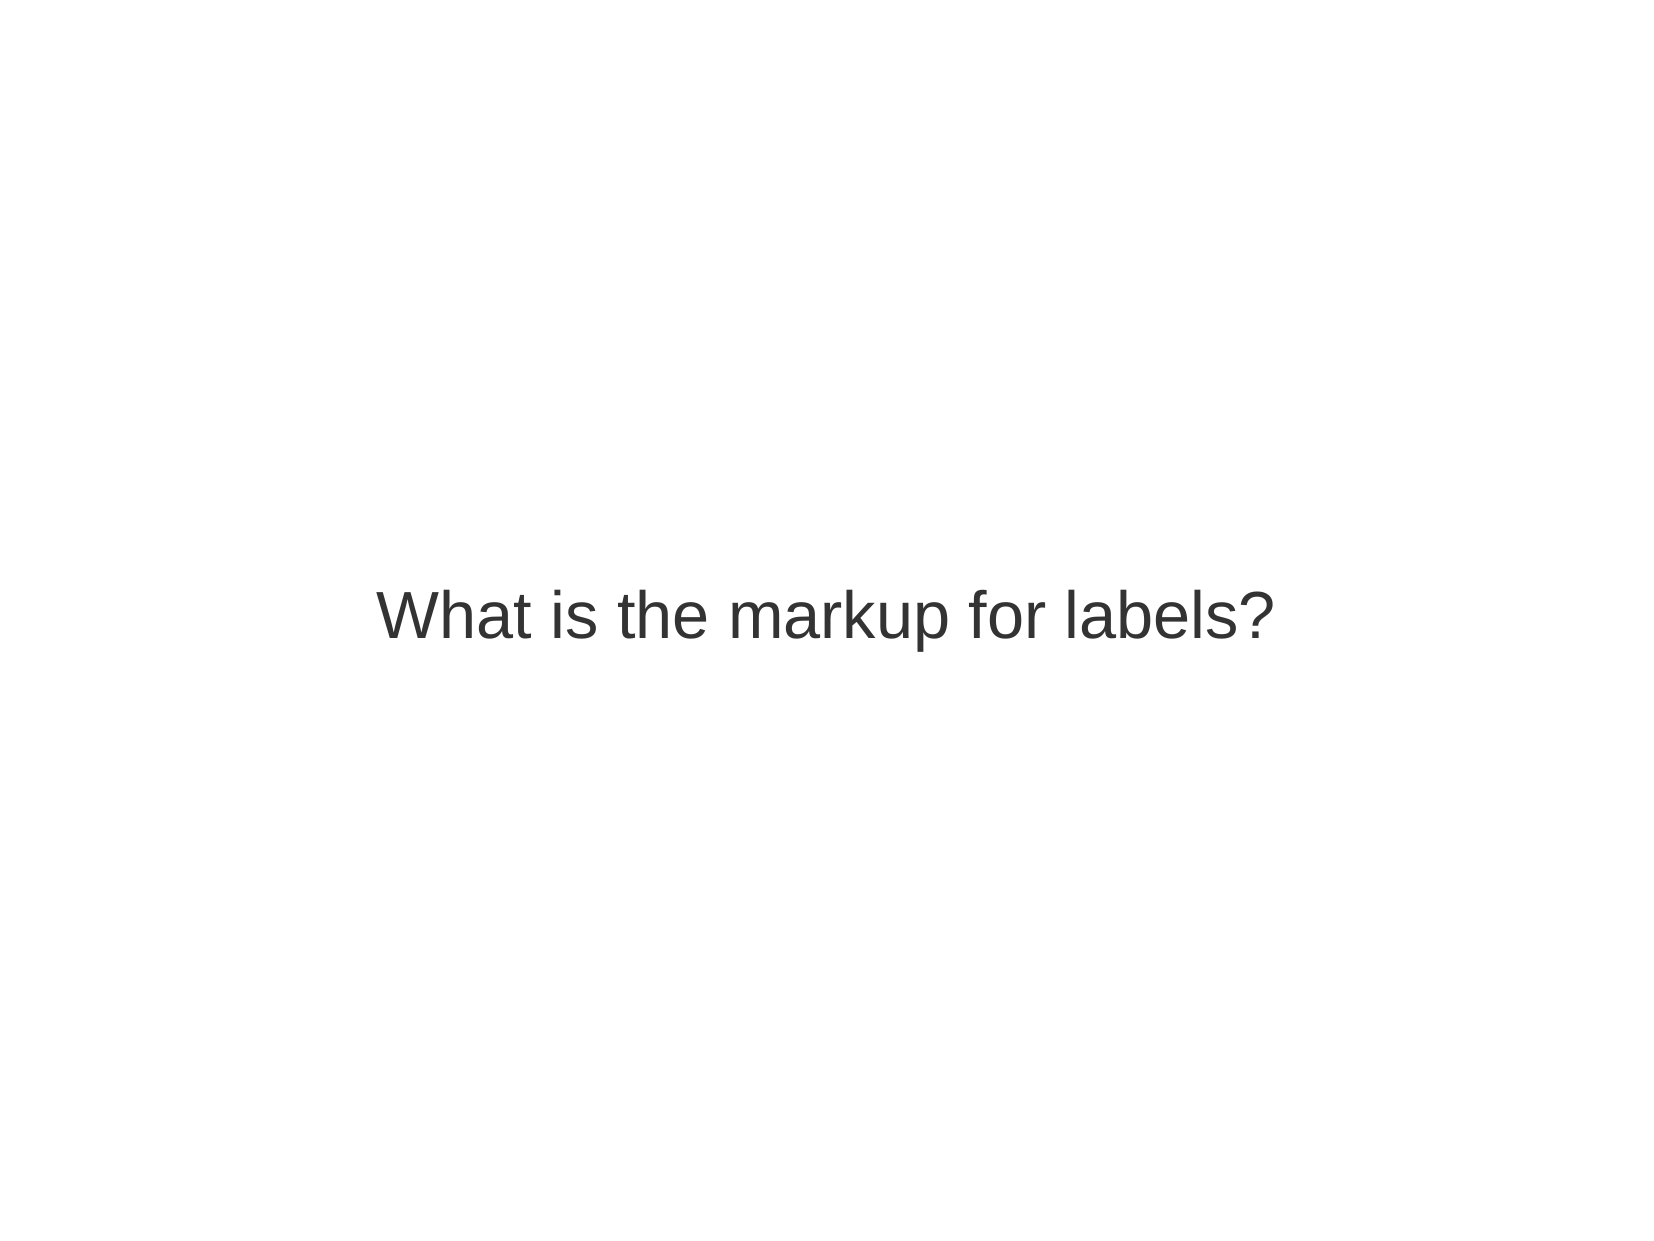

# What is the markup for labels?